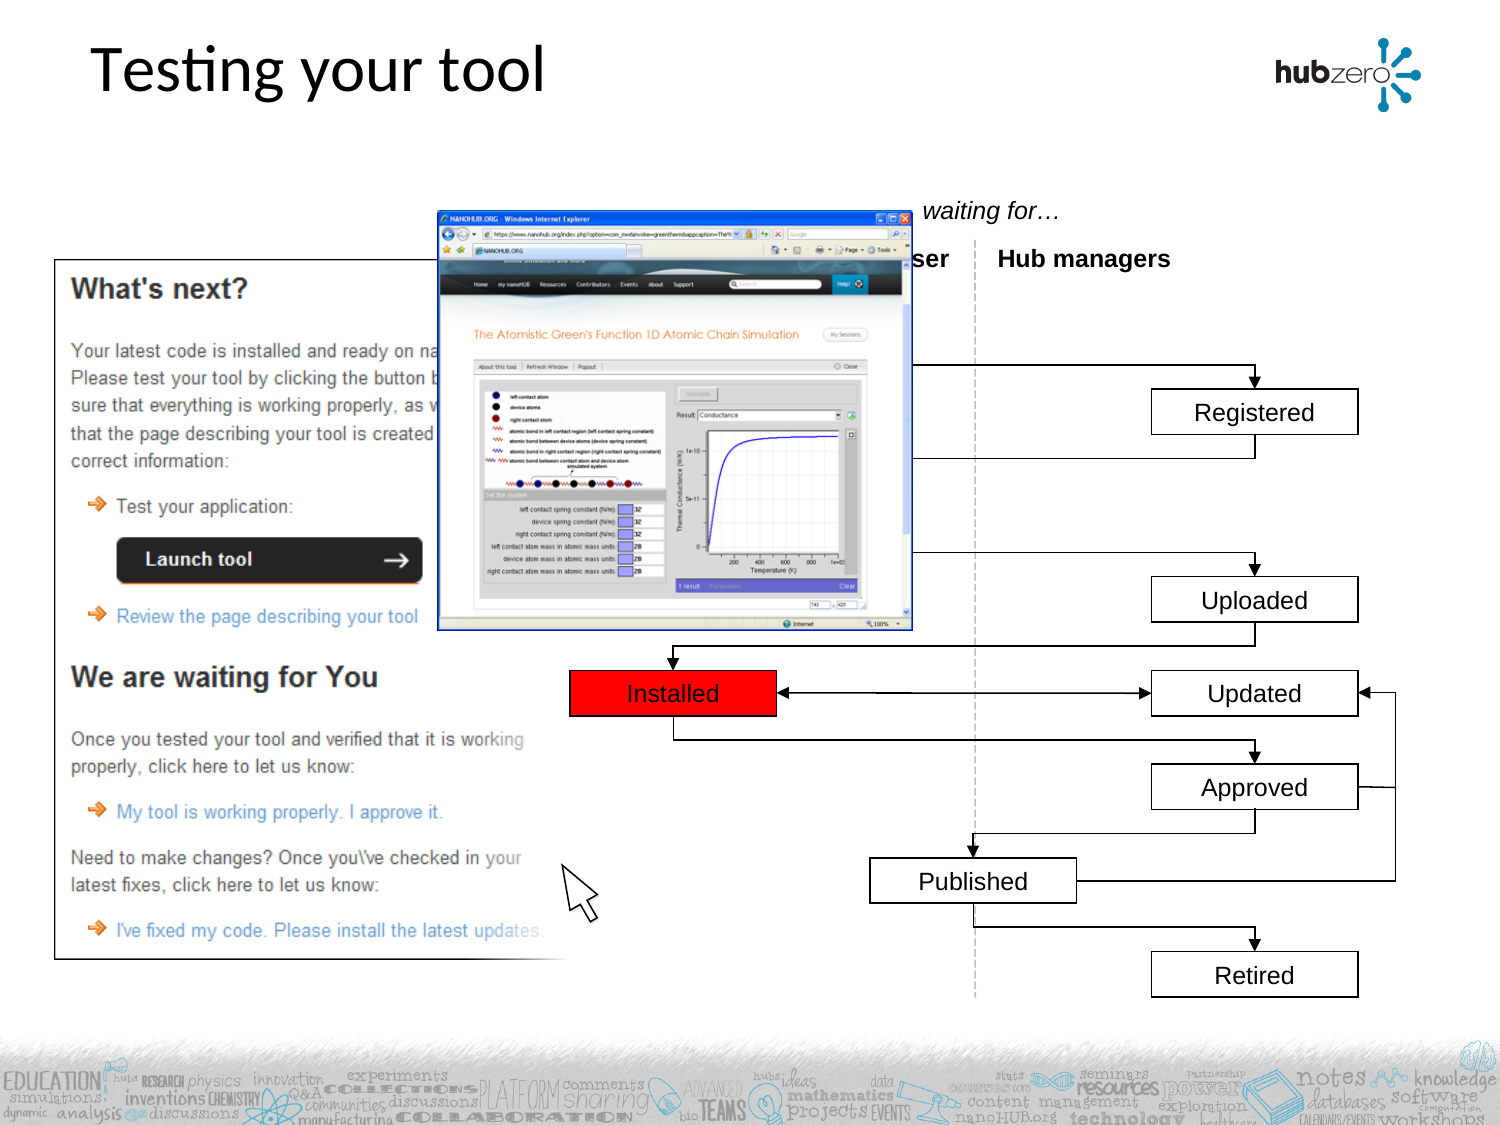

Testing your tool
waiting for…
User
Hub managers
Contribution form
Registered
Created
Uploaded
Installed
Updated
Approved
Published
Retired